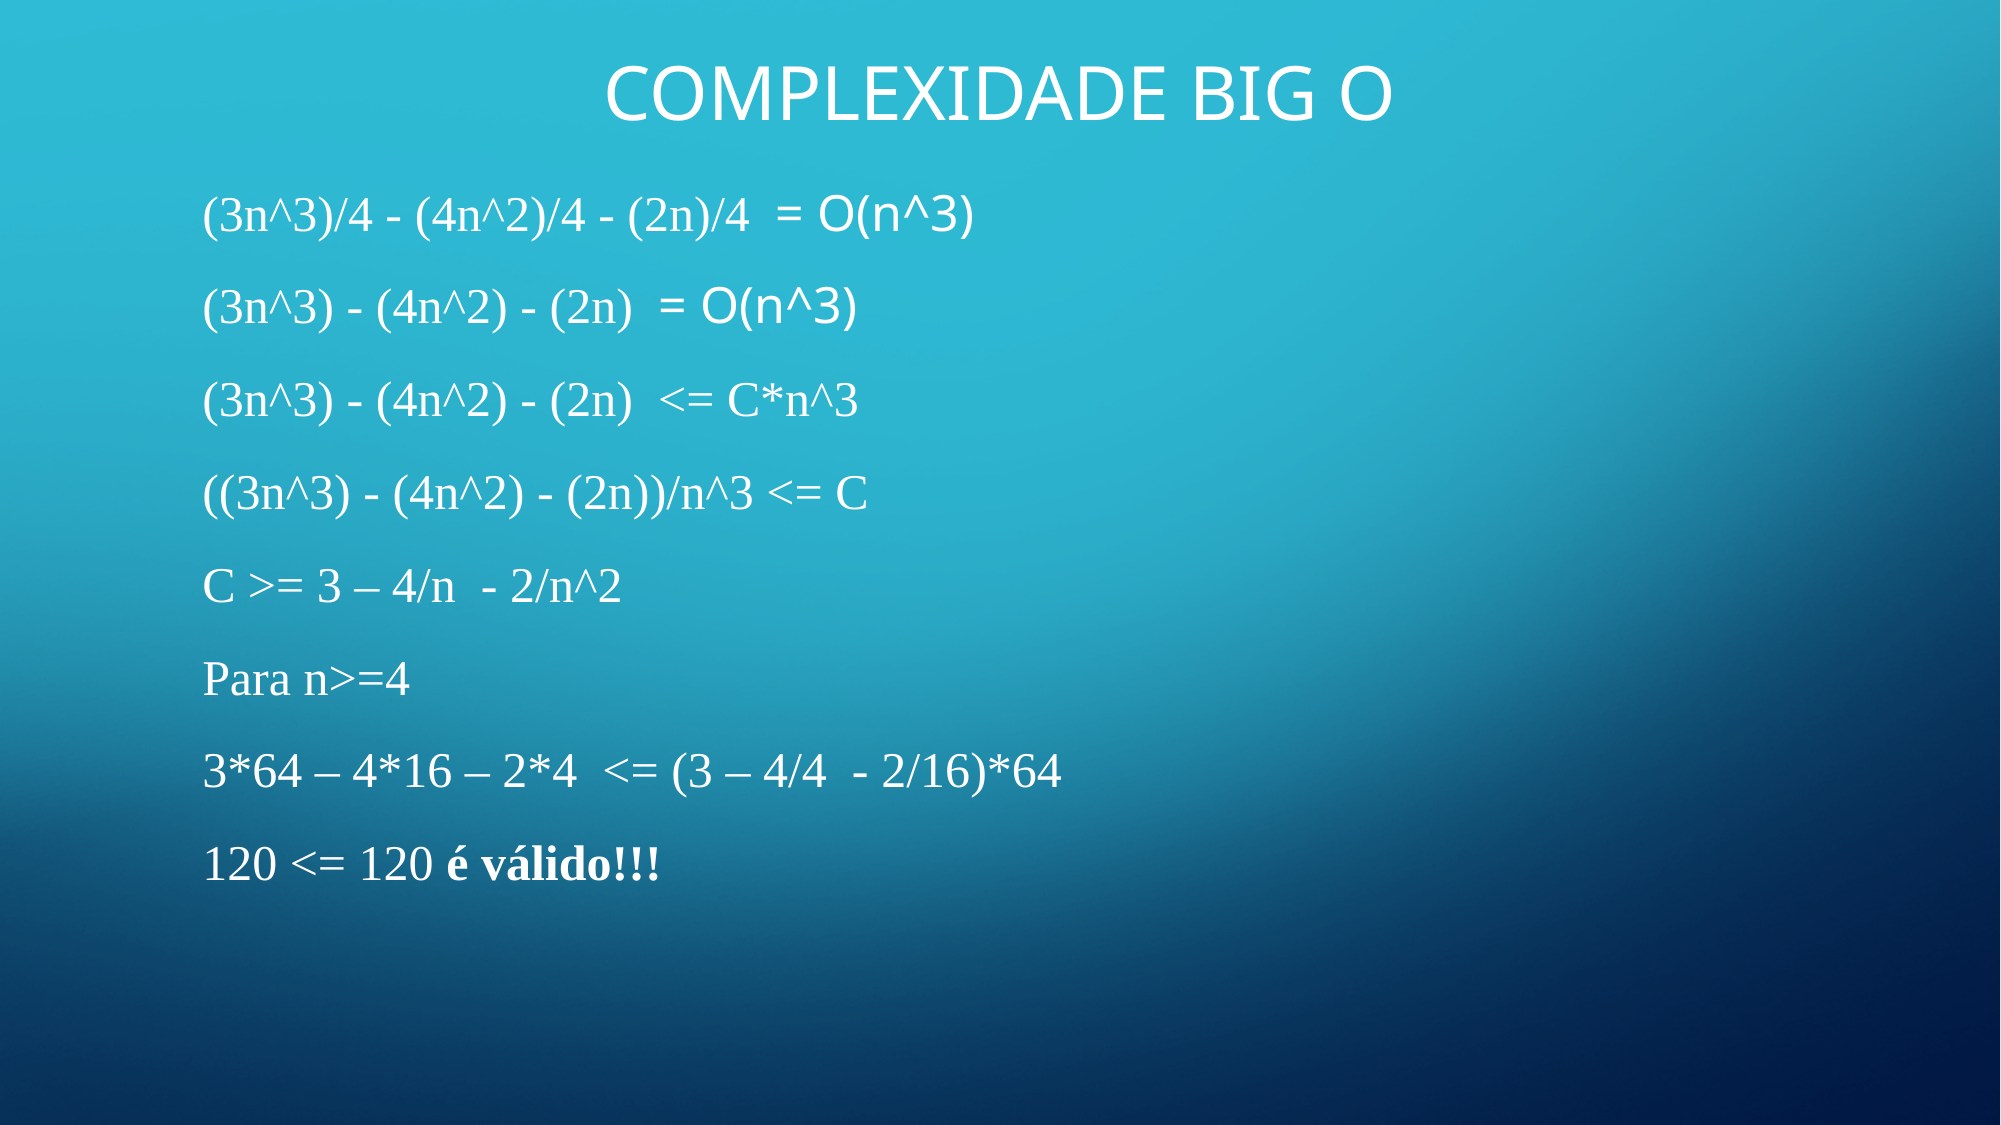

# complexidade big o
(3n^3)/4 - (4n^2)/4 - (2n)/4  = O(n^3)
(3n^3) - (4n^2) - (2n)  = O(n^3)
(3n^3) - (4n^2) - (2n)  <= C*n^3
((3n^3) - (4n^2) - (2n))/n^3 <= C
C >= 3 – 4/n  - 2/n^2
Para n>=4
3*64 – 4*16 – 2*4  <= (3 – 4/4  - 2/16)*64
120 <= 120 é válido!!!